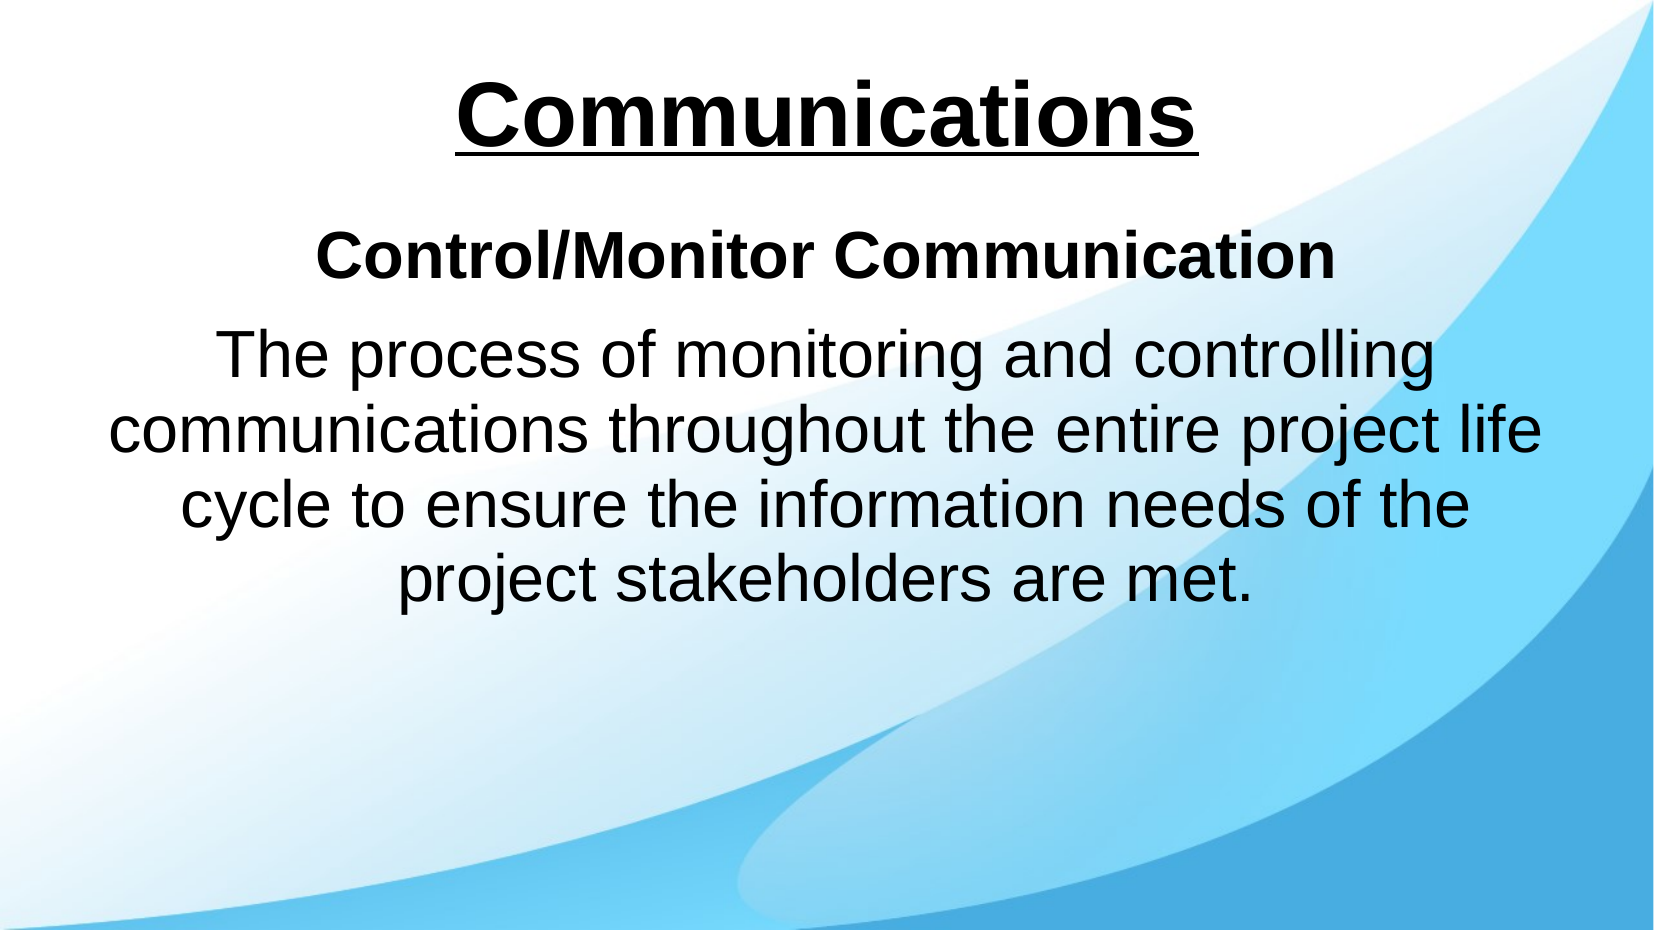

# Communications
Control/Monitor Communication
The process of monitoring and controlling communications throughout the entire project life cycle to ensure the information needs of the project stakeholders are met.